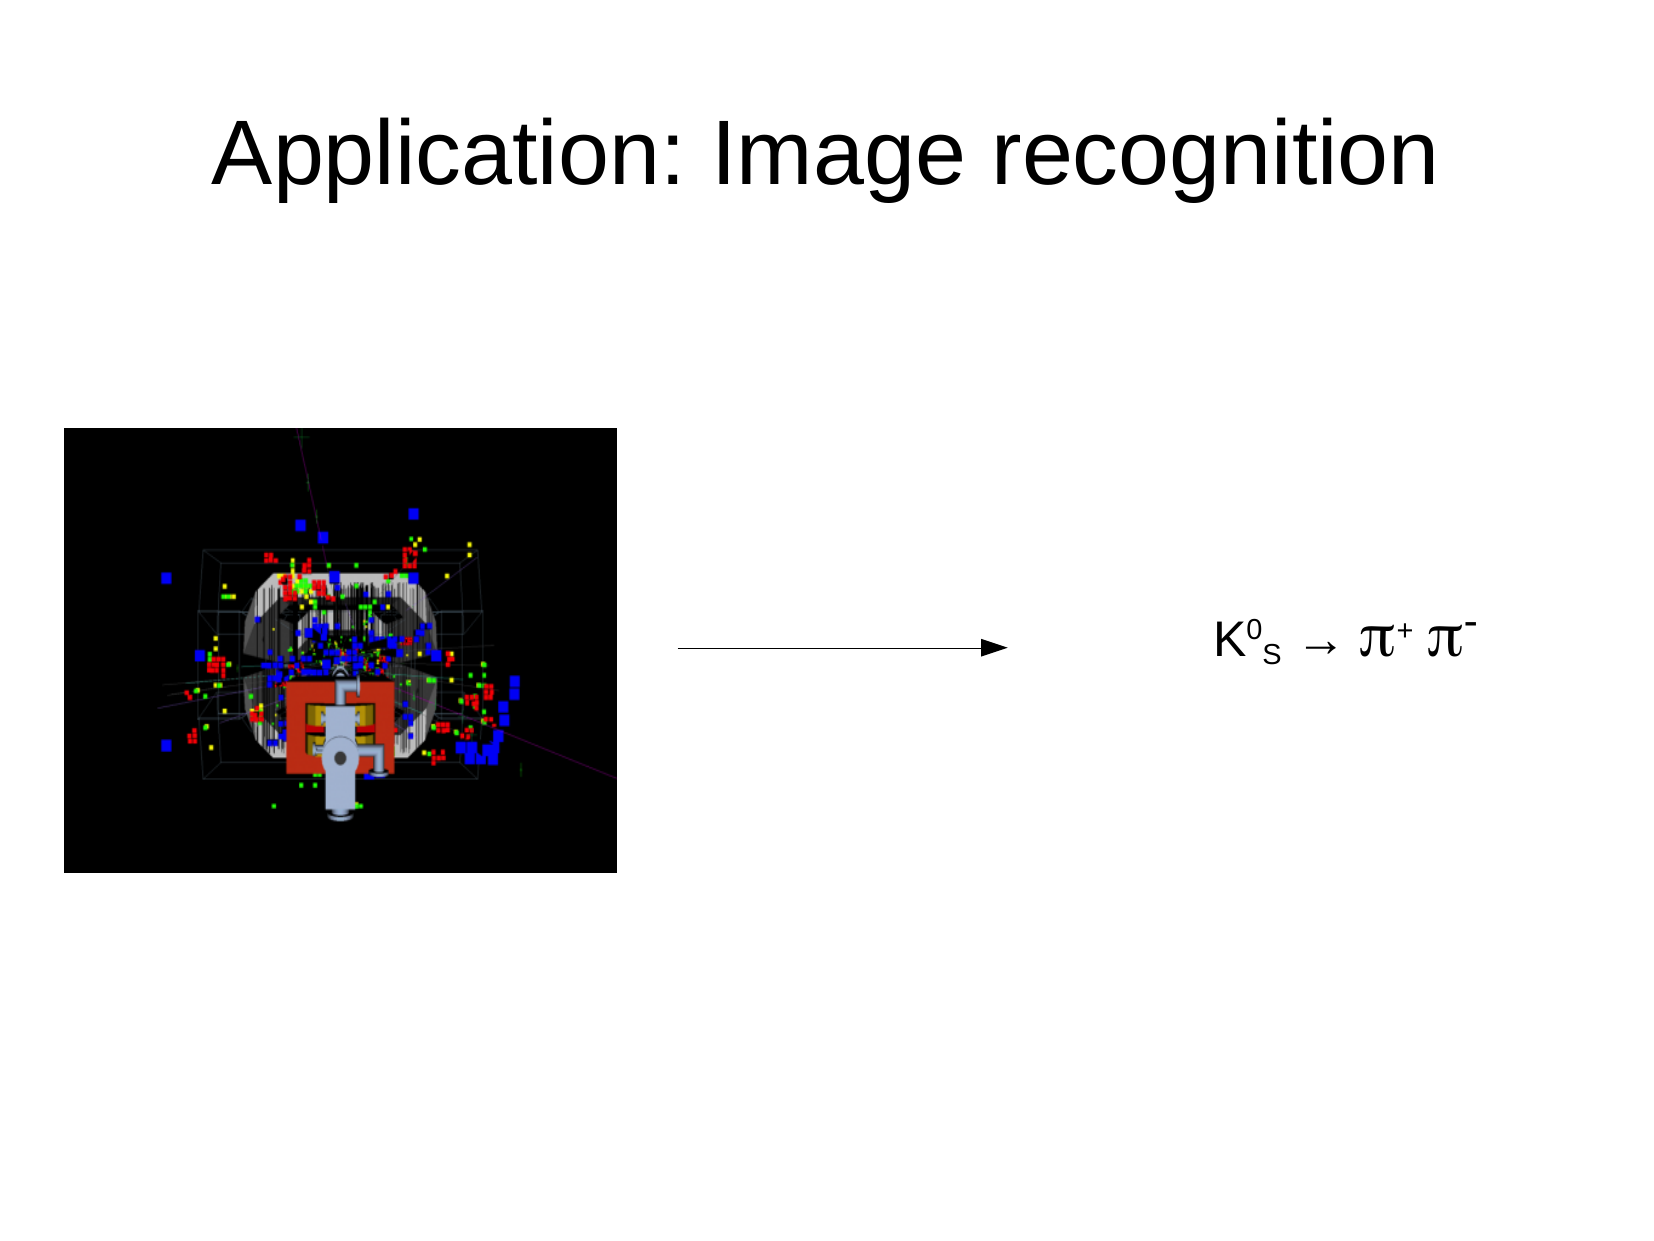

# Application: Image recognition
K0S → π+ π-